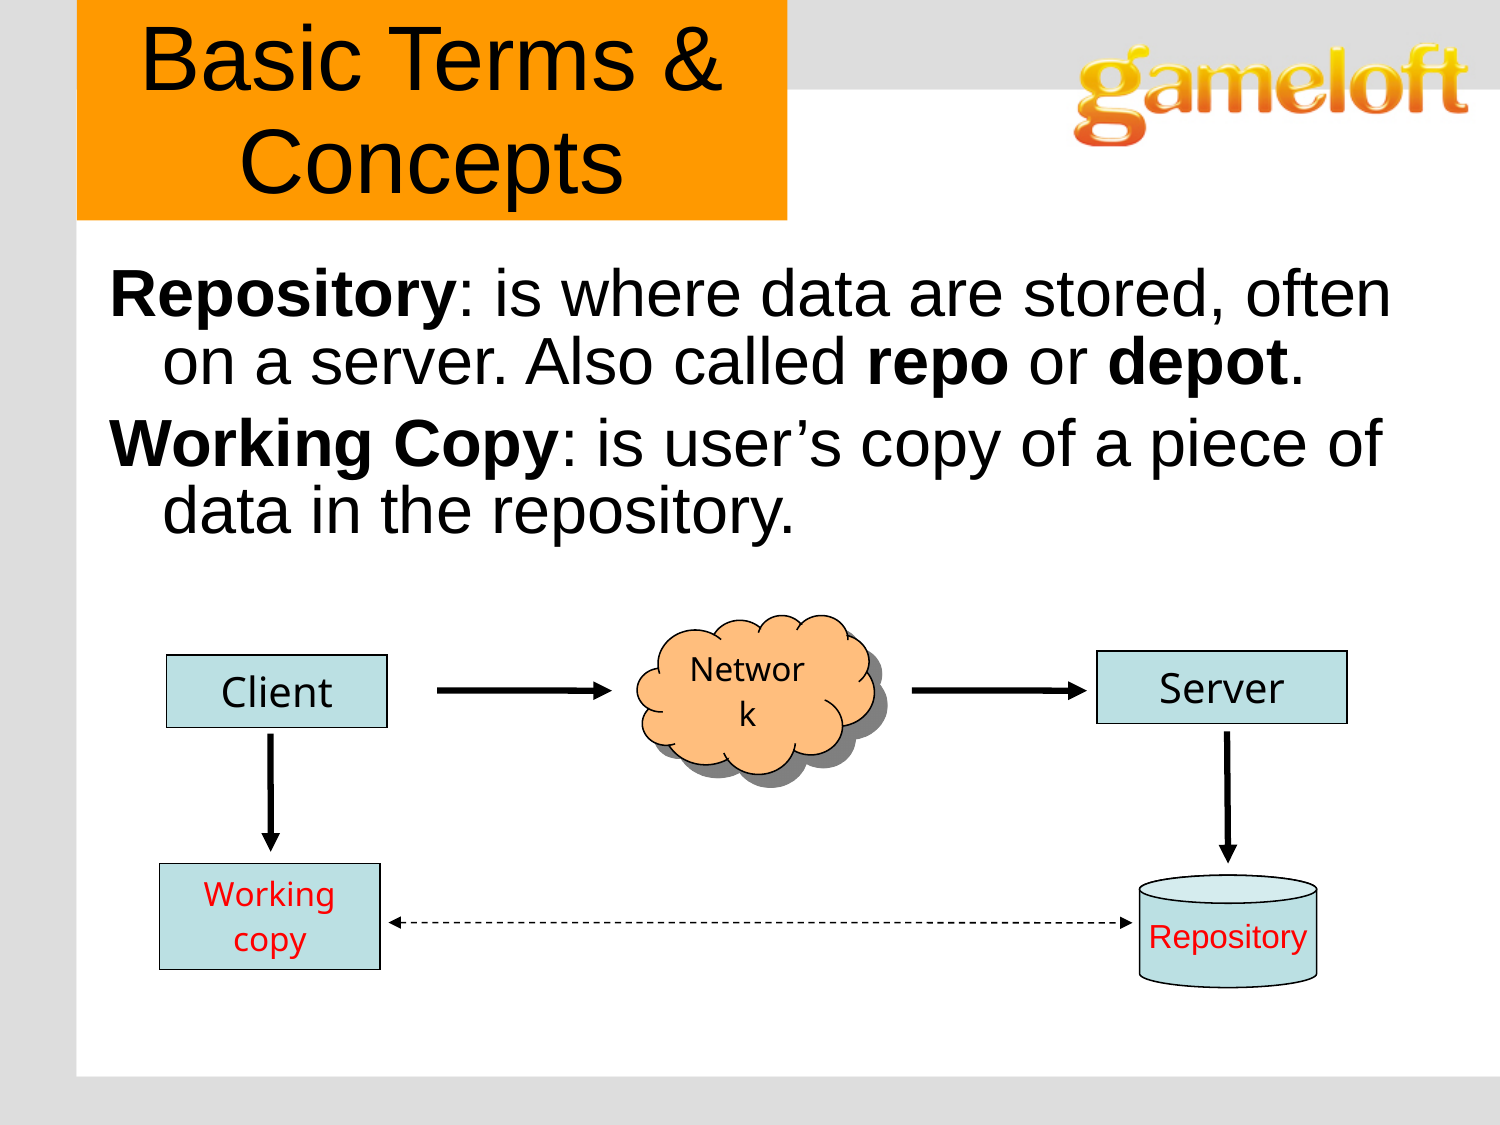

Basic Terms & Concepts
# Repository: is where data are stored, often on a server. Also called repo or depot.
Working Copy: is user’s copy of a piece of data in the repository.
Network
Server
Client
Working copy
Repository